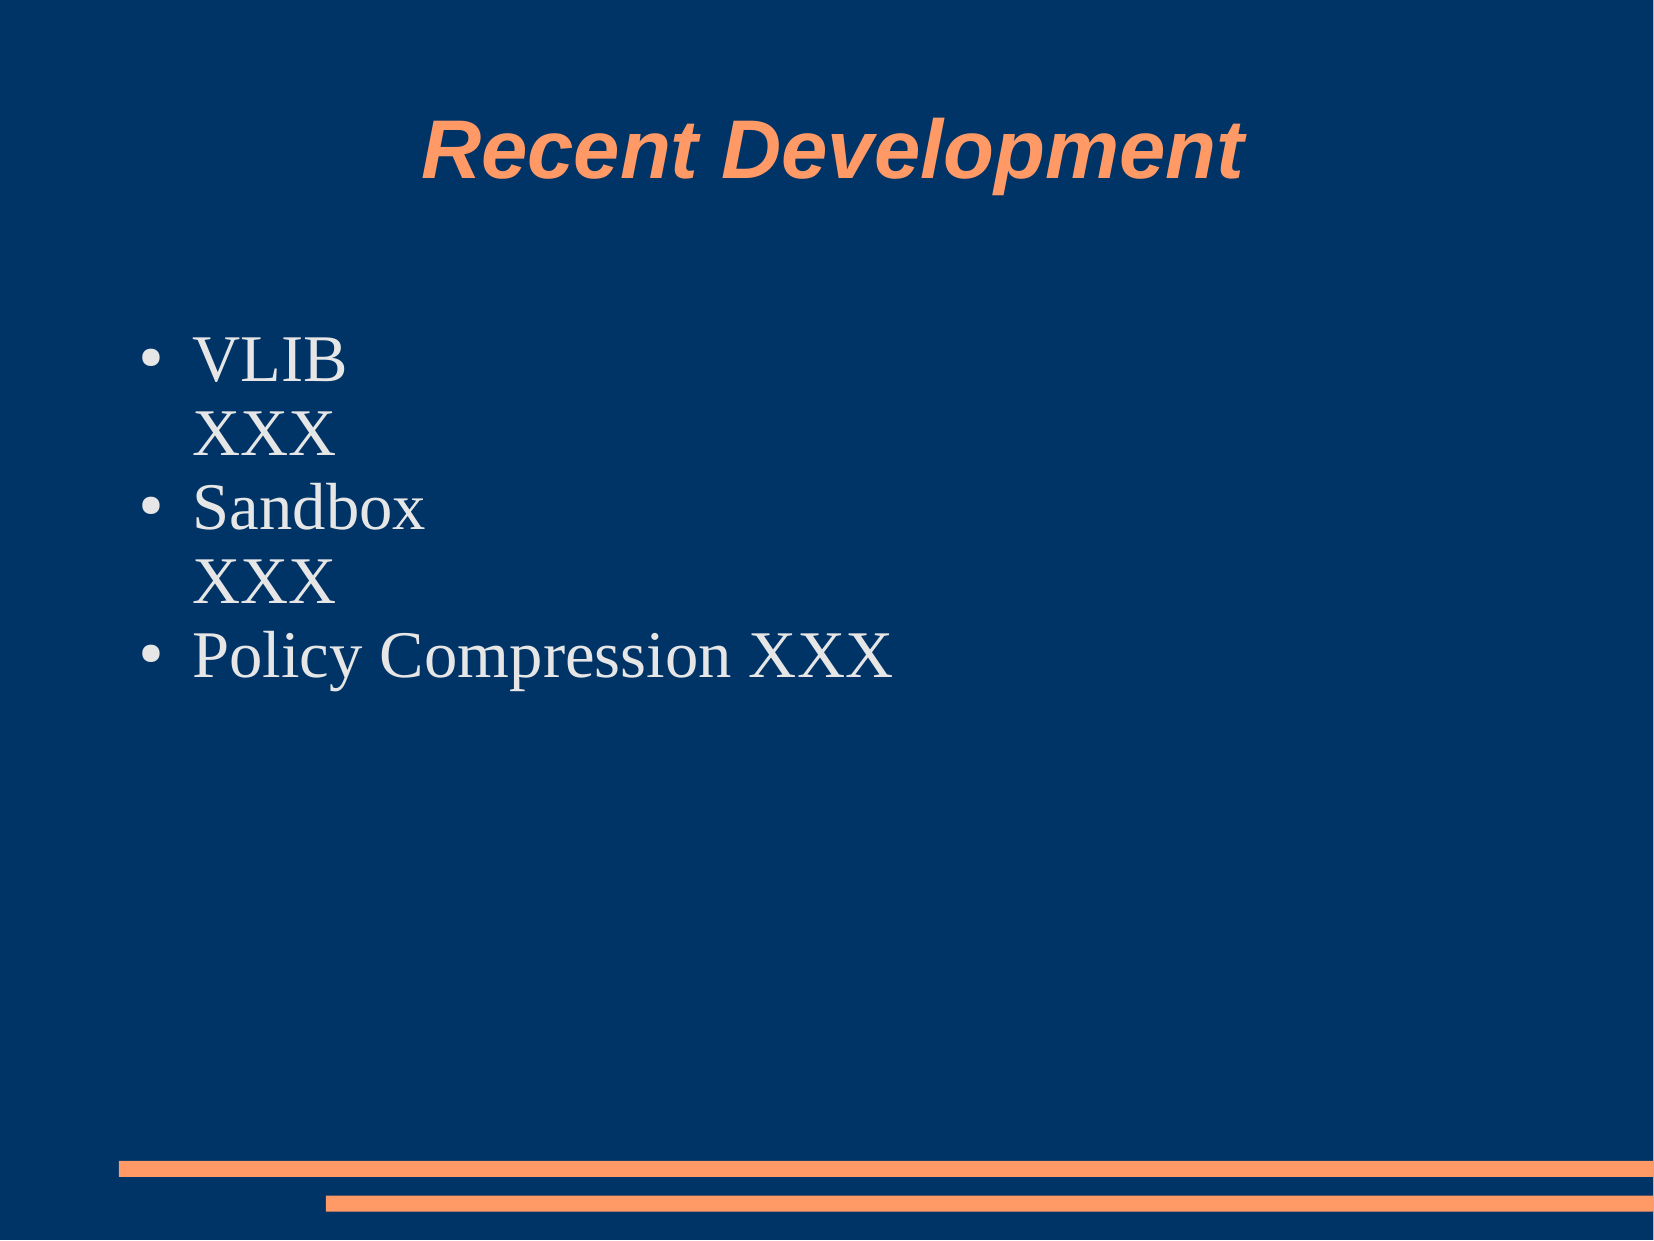

# Recent Development
VLIB
XXX
Sandbox
XXX
Policy Compression XXX